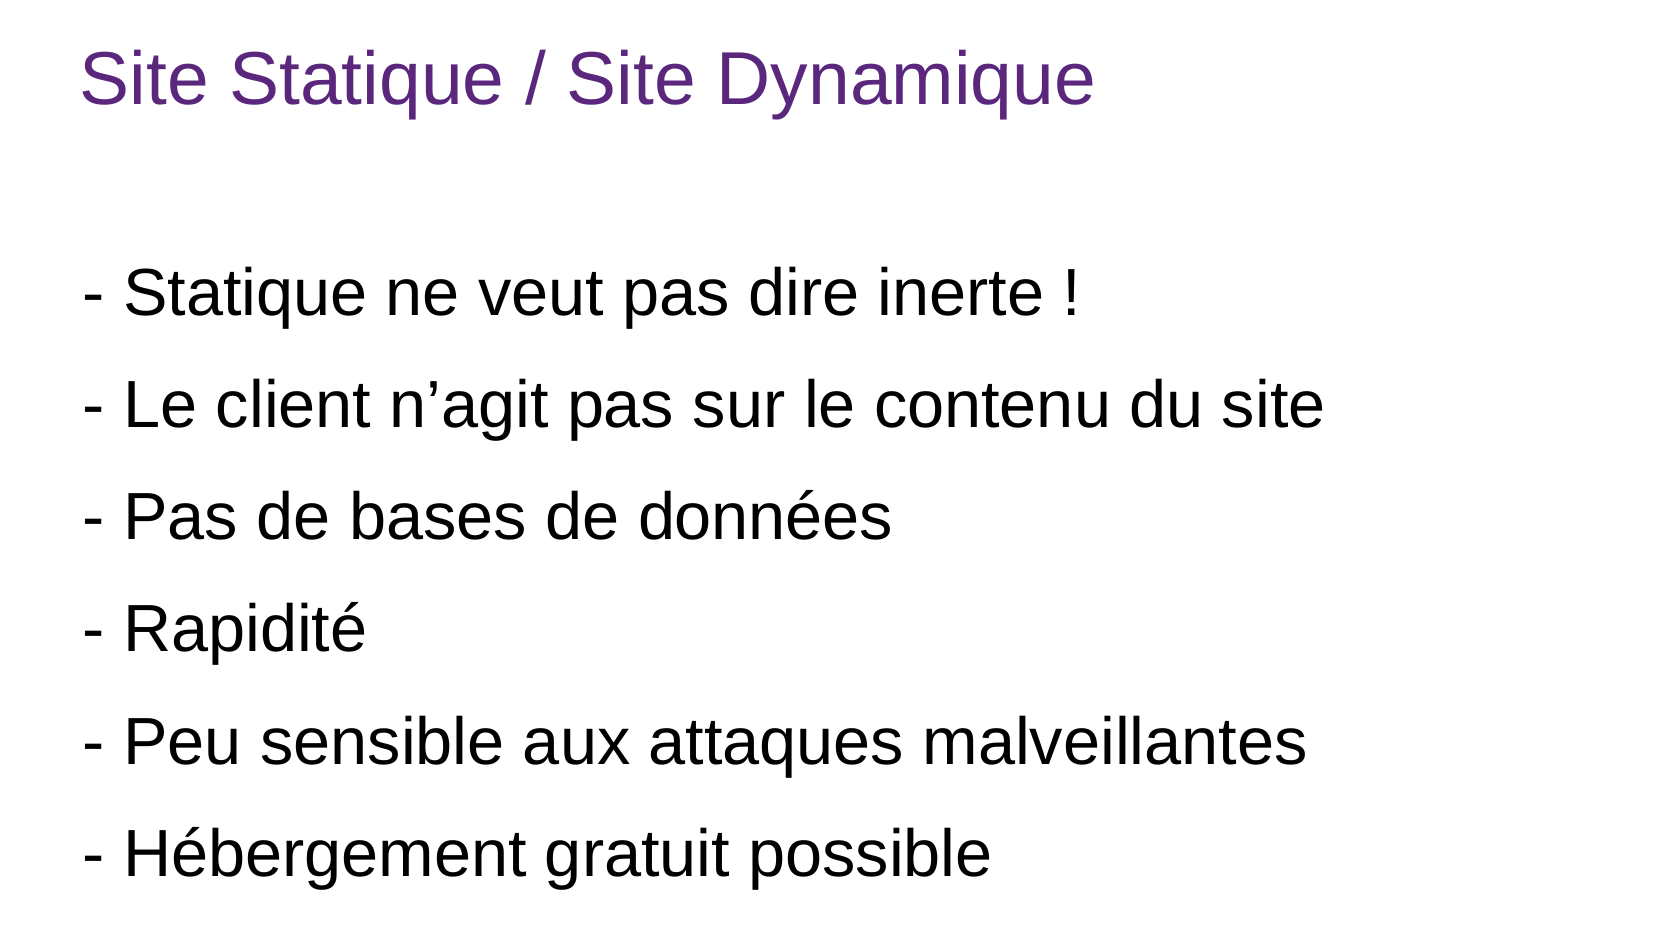

# Site Statique / Site Dynamique
- Statique ne veut pas dire inerte !
- Le client n’agit pas sur le contenu du site
- Pas de bases de données
- Rapidité
- Peu sensible aux attaques malveillantes
- Hébergement gratuit possible